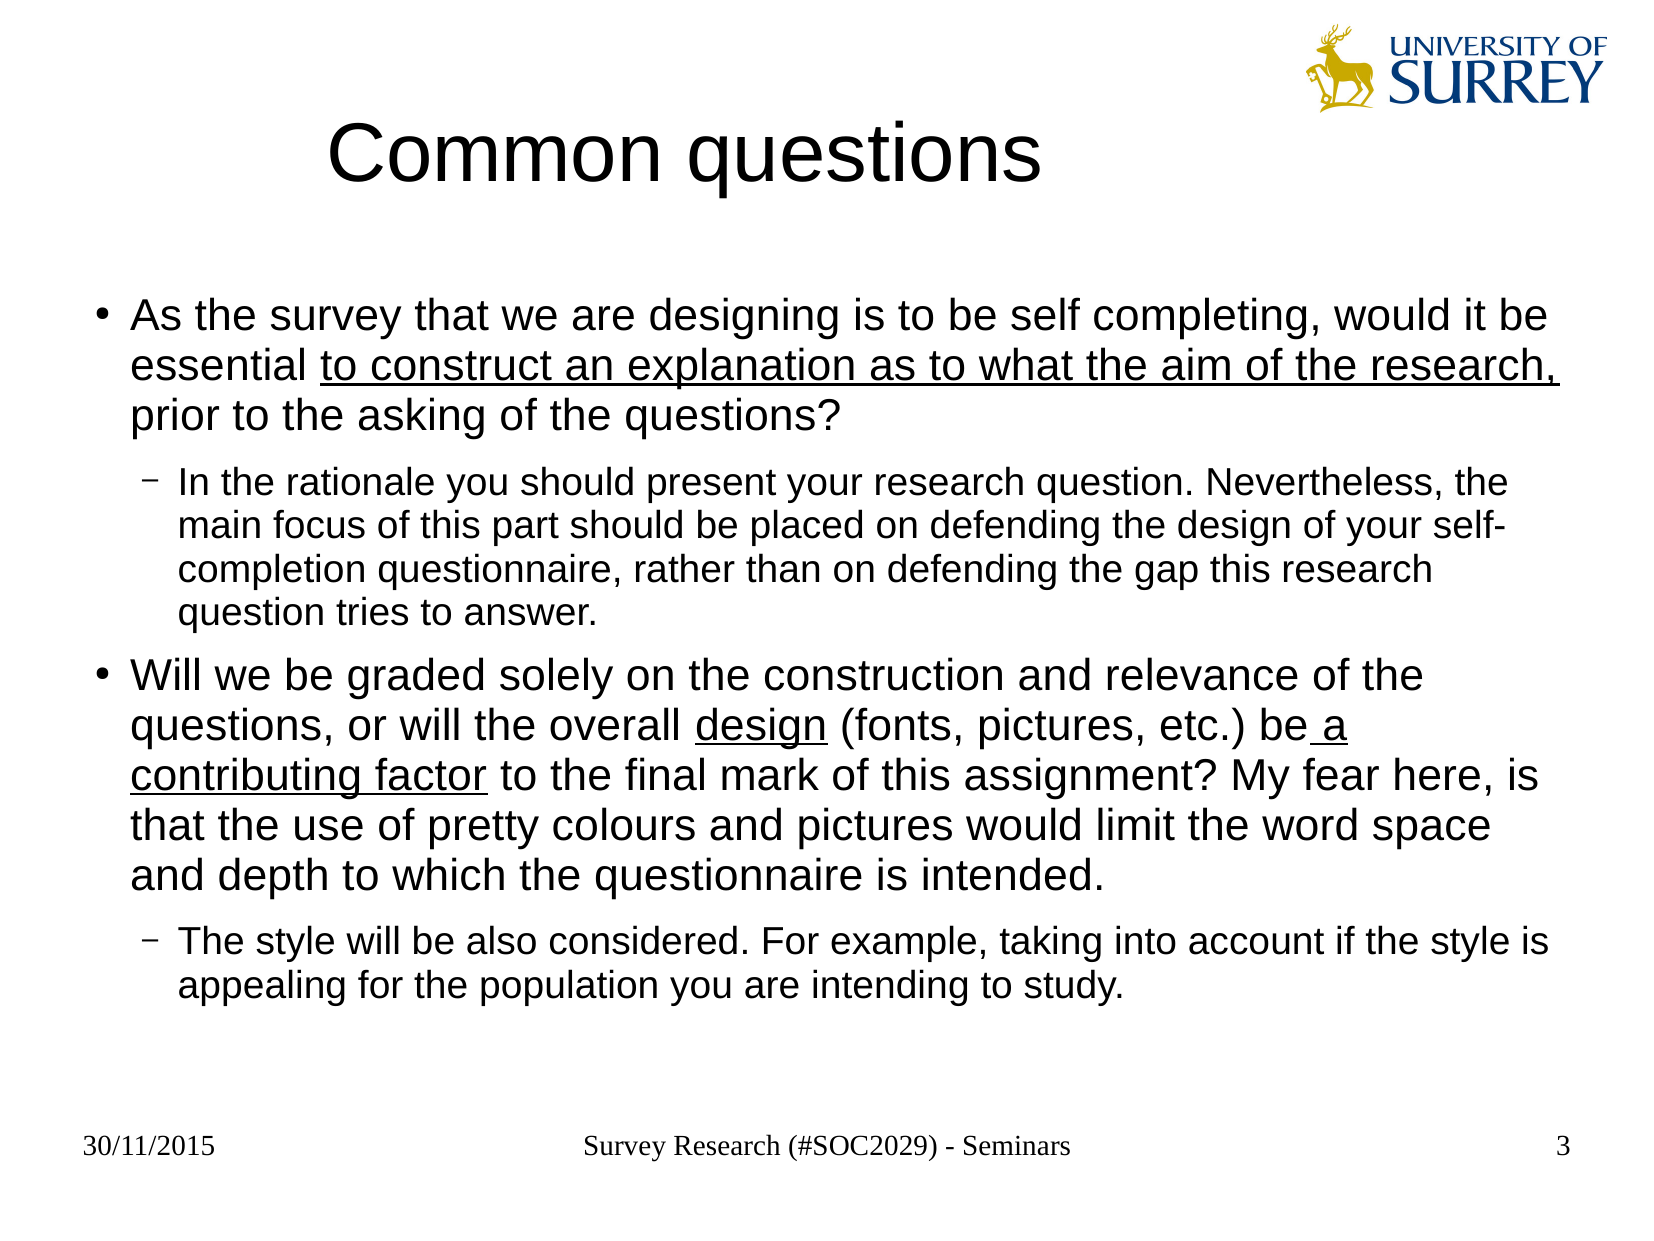

# Common questions
As the survey that we are designing is to be self completing, would it be essential to construct an explanation as to what the aim of the research, prior to the asking of the questions?
In the rationale you should present your research question. Nevertheless, the main focus of this part should be placed on defending the design of your self-completion questionnaire, rather than on defending the gap this research question tries to answer.
Will we be graded solely on the construction and relevance of the questions, or will the overall design (fonts, pictures, etc.) be a contributing factor to the final mark of this assignment? My fear here, is that the use of pretty colours and pictures would limit the word space and depth to which the questionnaire is intended.
The style will be also considered. For example, taking into account if the style is appealing for the population you are intending to study.
05/10/2015
3